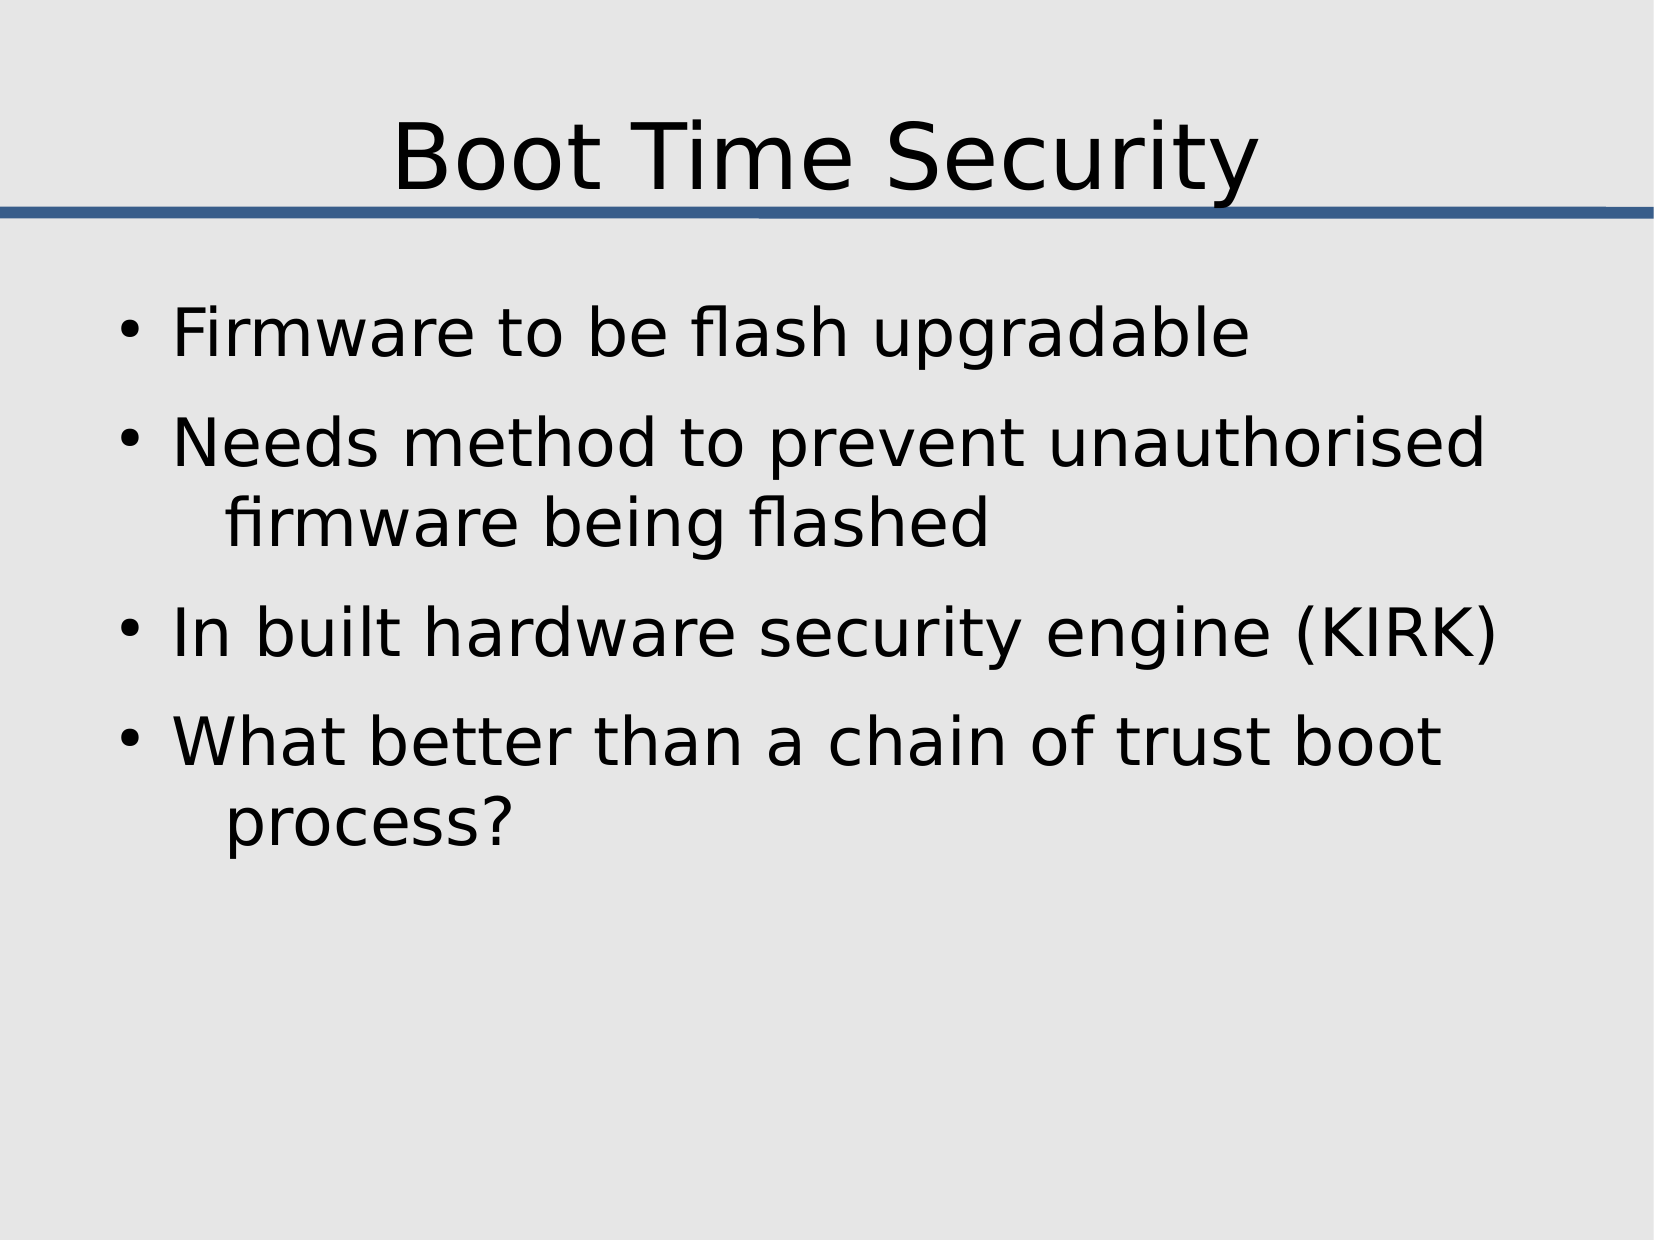

# Boot Time Security
Firmware to be flash upgradable
Needs method to prevent unauthorised firmware being flashed
In built hardware security engine (KIRK)
What better than a chain of trust boot process?